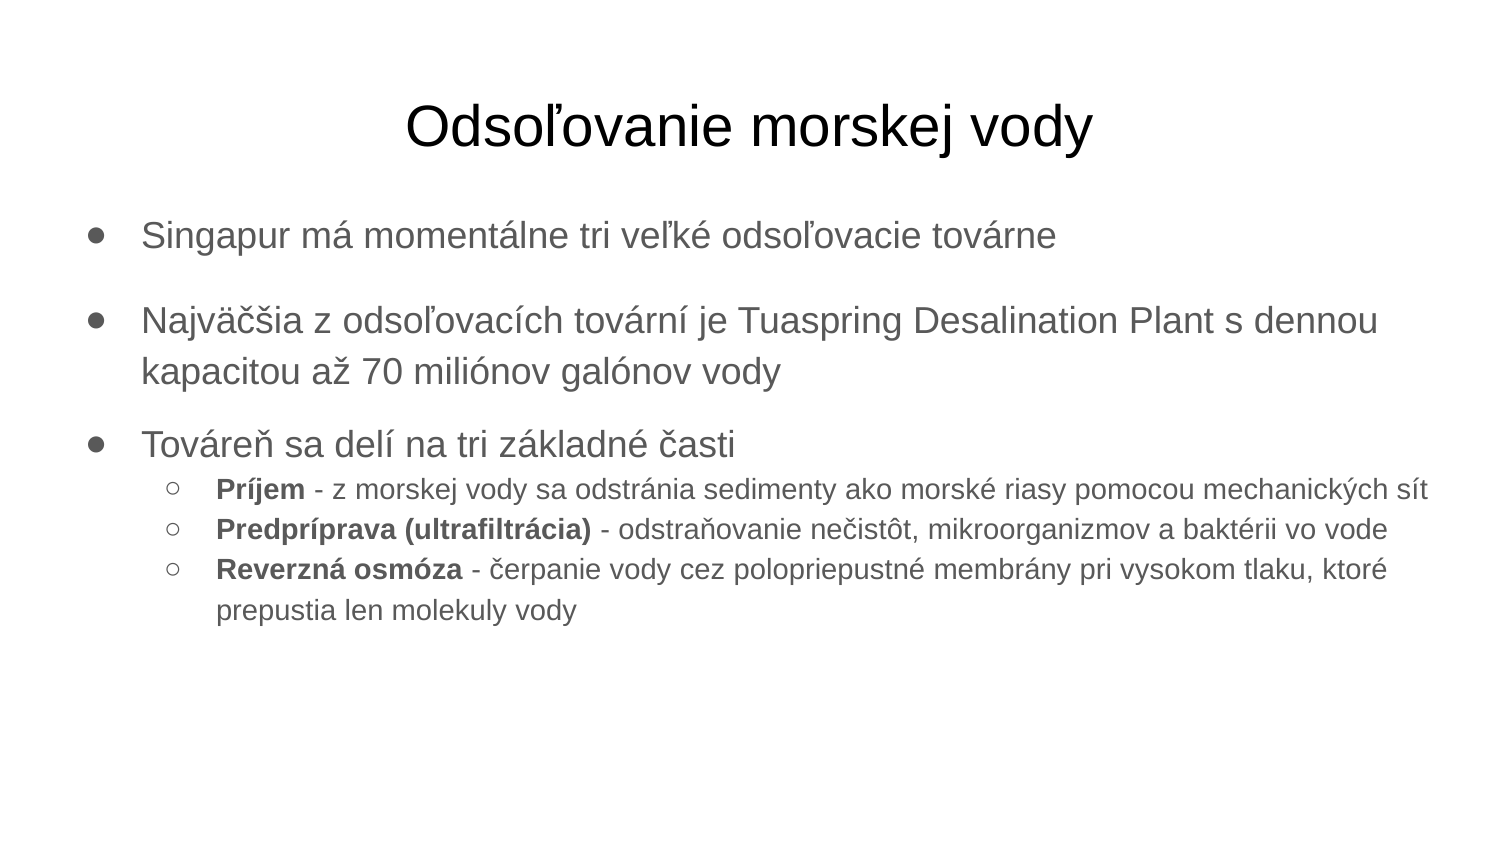

# Odsoľovanie morskej vody
Singapur má momentálne tri veľké odsoľovacie továrne
Najväčšia z odsoľovacích tovární je Tuaspring Desalination Plant s dennou kapacitou až 70 miliónov galónov vody
Továreň sa delí na tri základné časti
Príjem - z morskej vody sa odstránia sedimenty ako morské riasy pomocou mechanických sít
Predpríprava (ultrafiltrácia) - odstraňovanie nečistôt, mikroorganizmov a baktérii vo vode
Reverzná osmóza - čerpanie vody cez polopriepustné membrány pri vysokom tlaku, ktoré prepustia len molekuly vody